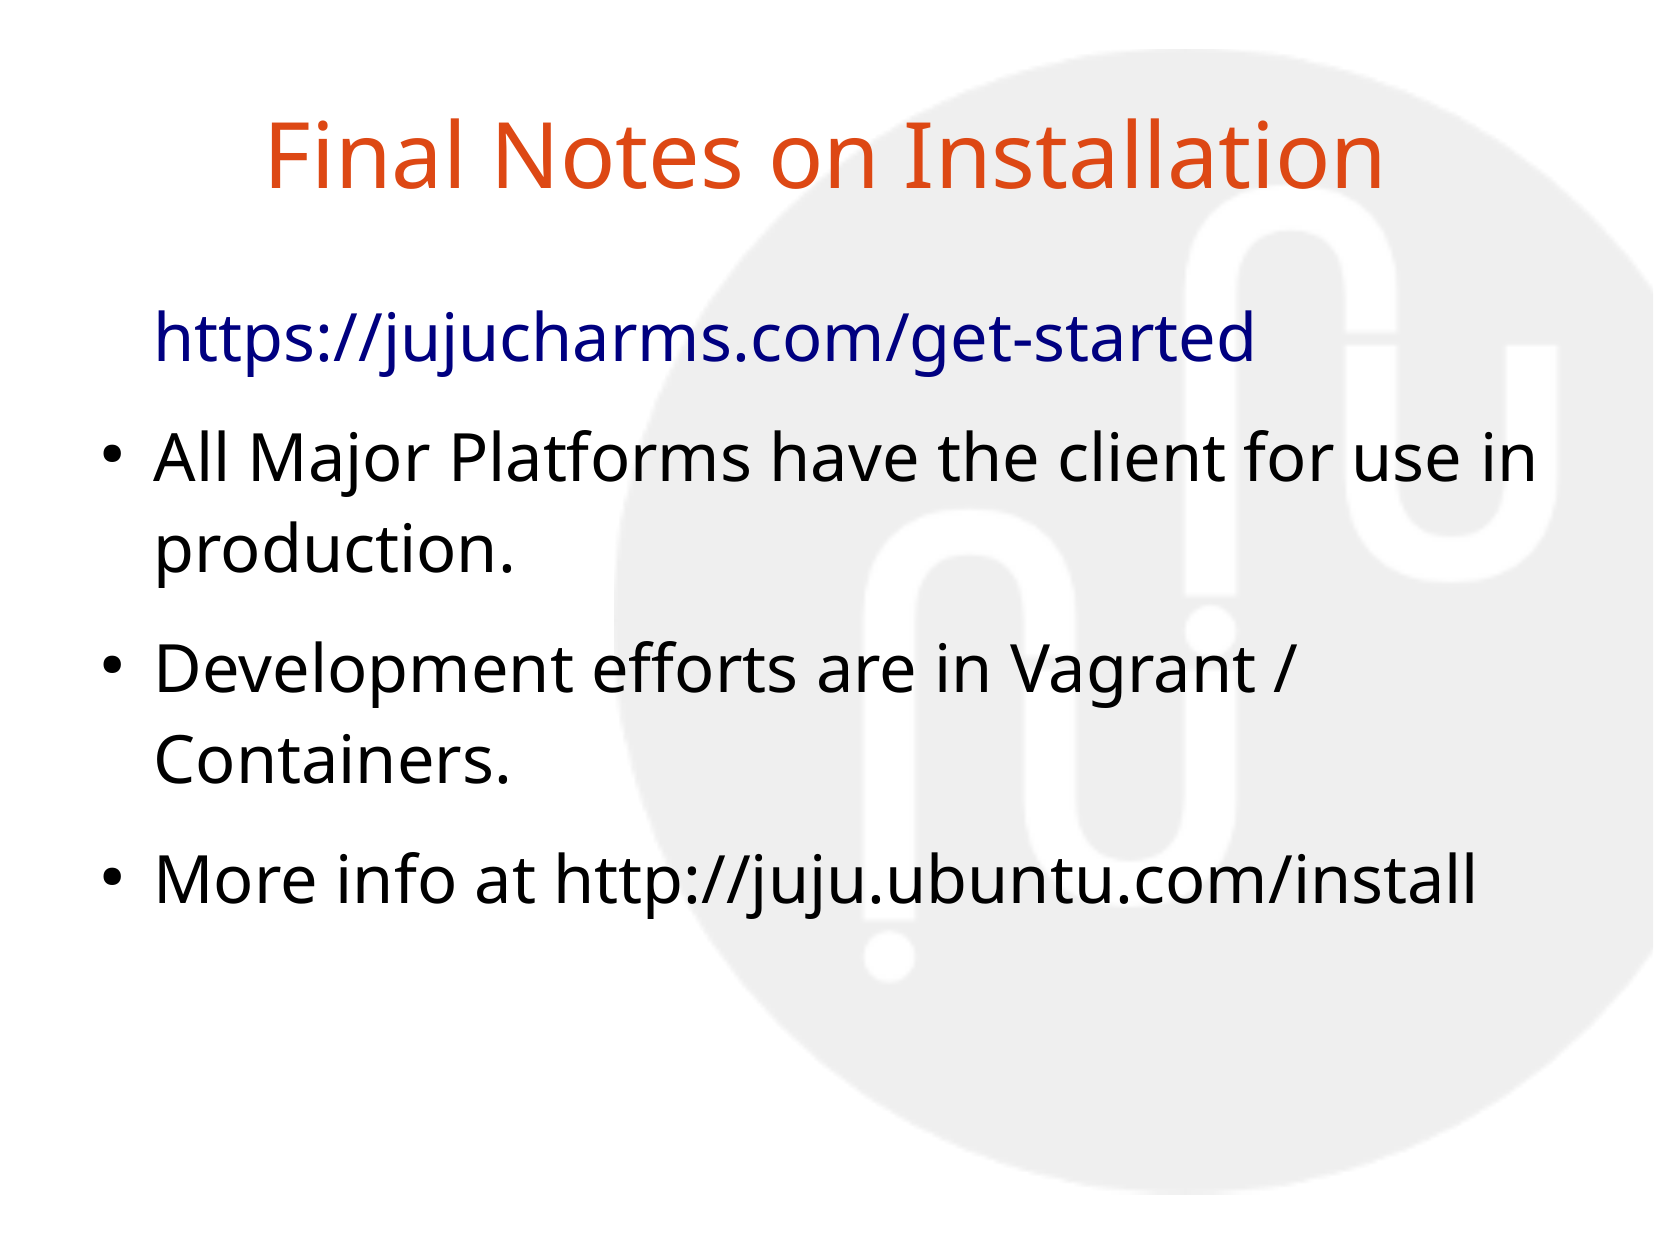

# Final Notes on Installation
https://jujucharms.com/get-started
All Major Platforms have the client for use in production.
Development efforts are in Vagrant / Containers.
More info at http://juju.ubuntu.com/install